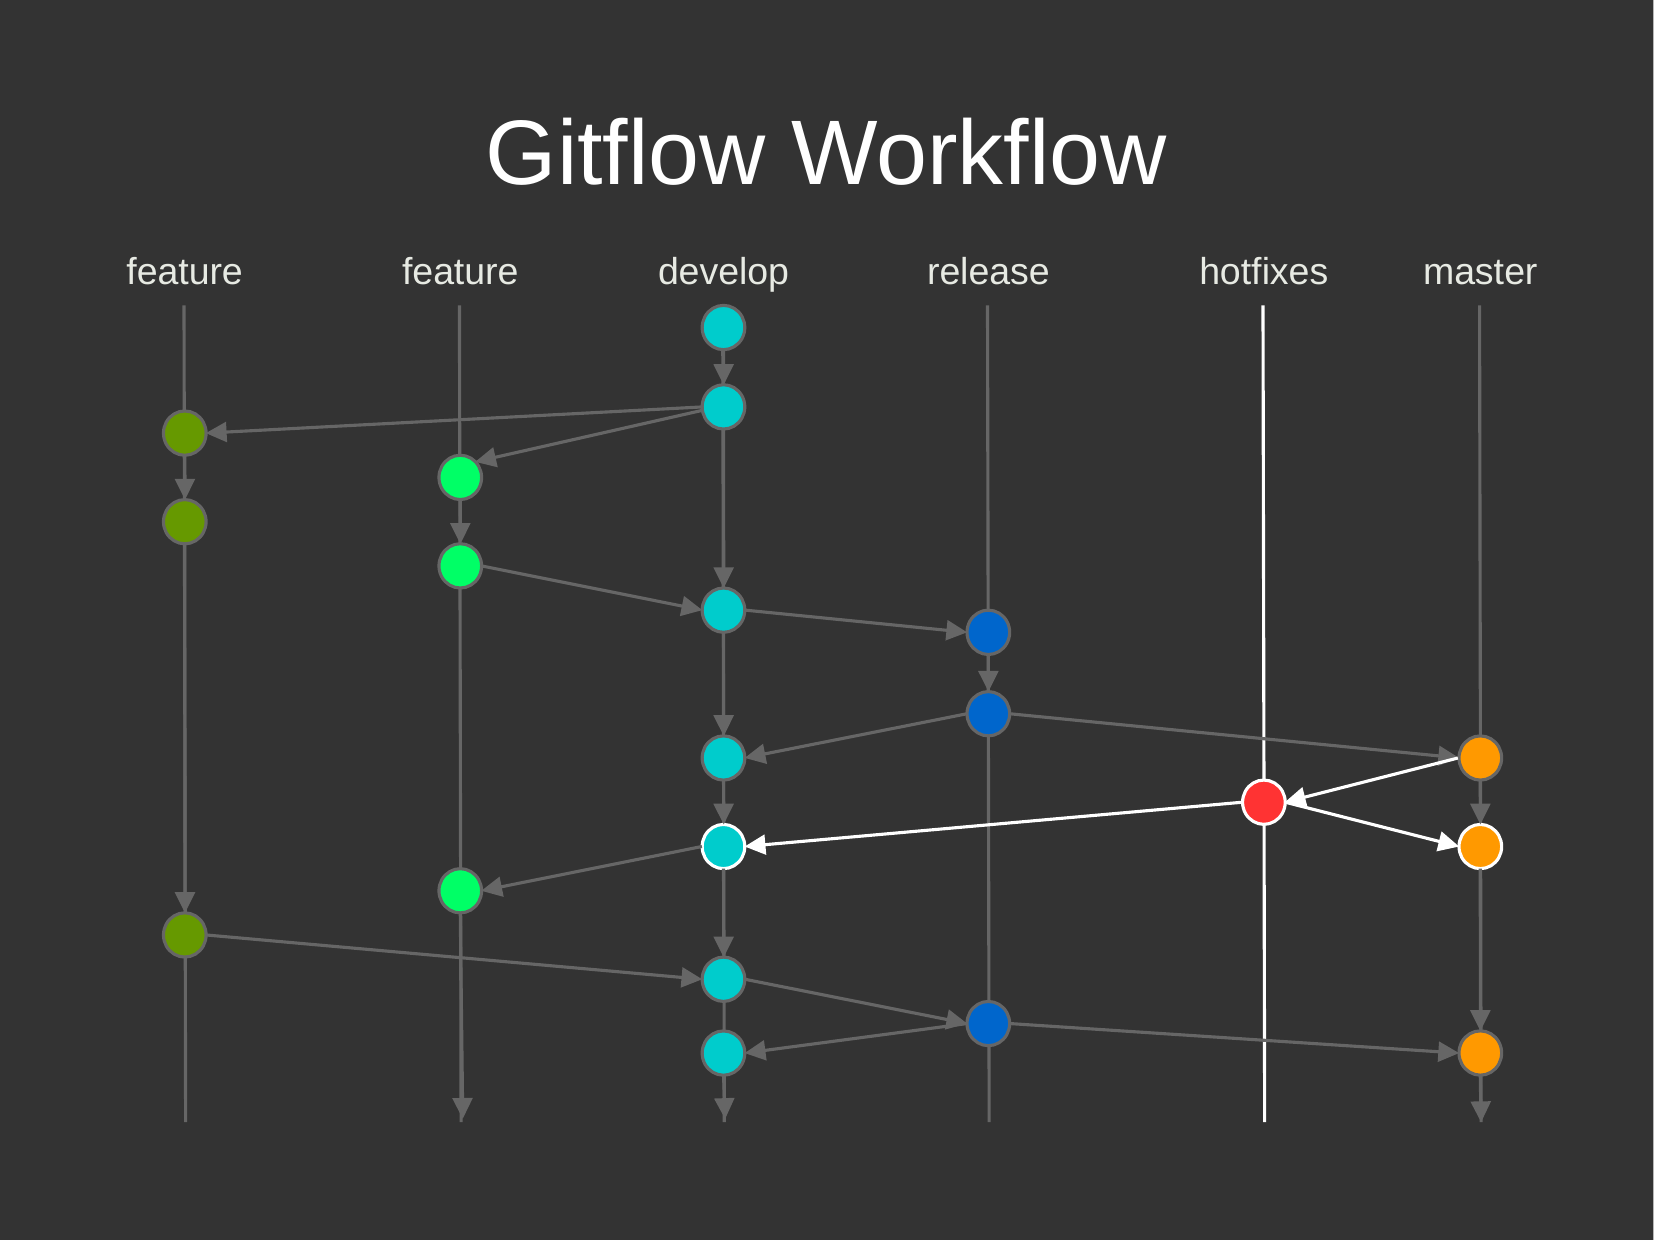

# Gitflow Workflow
feature
feature
develop
release
hotfixes
master